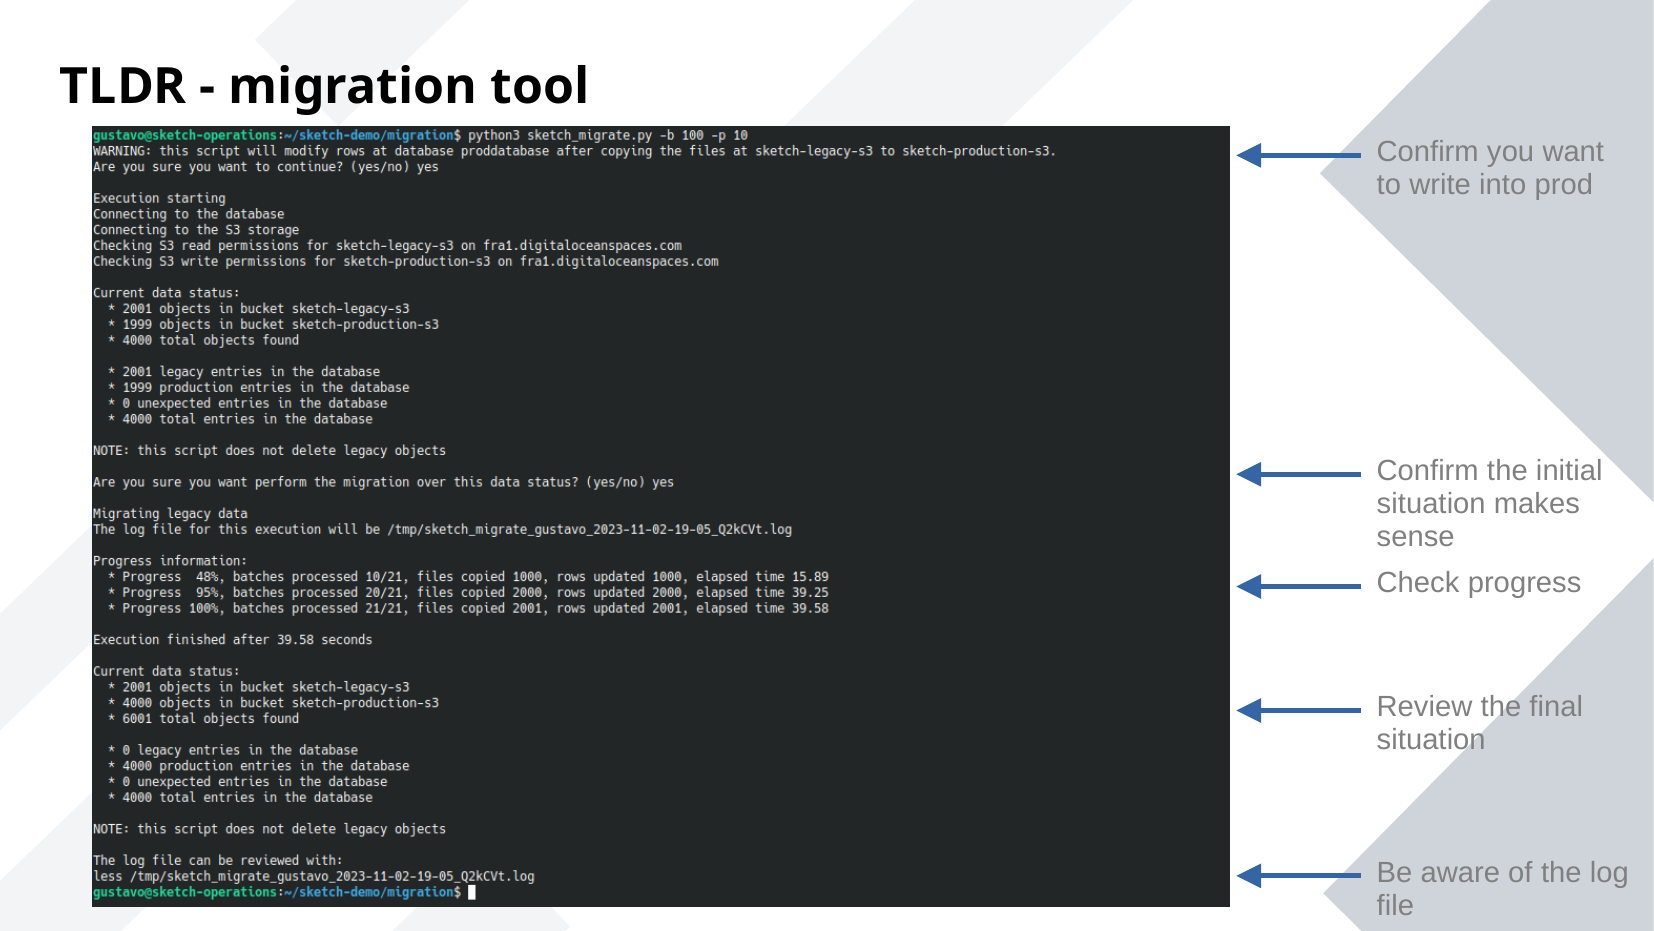

TLDR - migration tool
Confirm you want to write into prod
Confirm the initial situation makes sense
Check progress
Review the final situation
Be aware of the log file